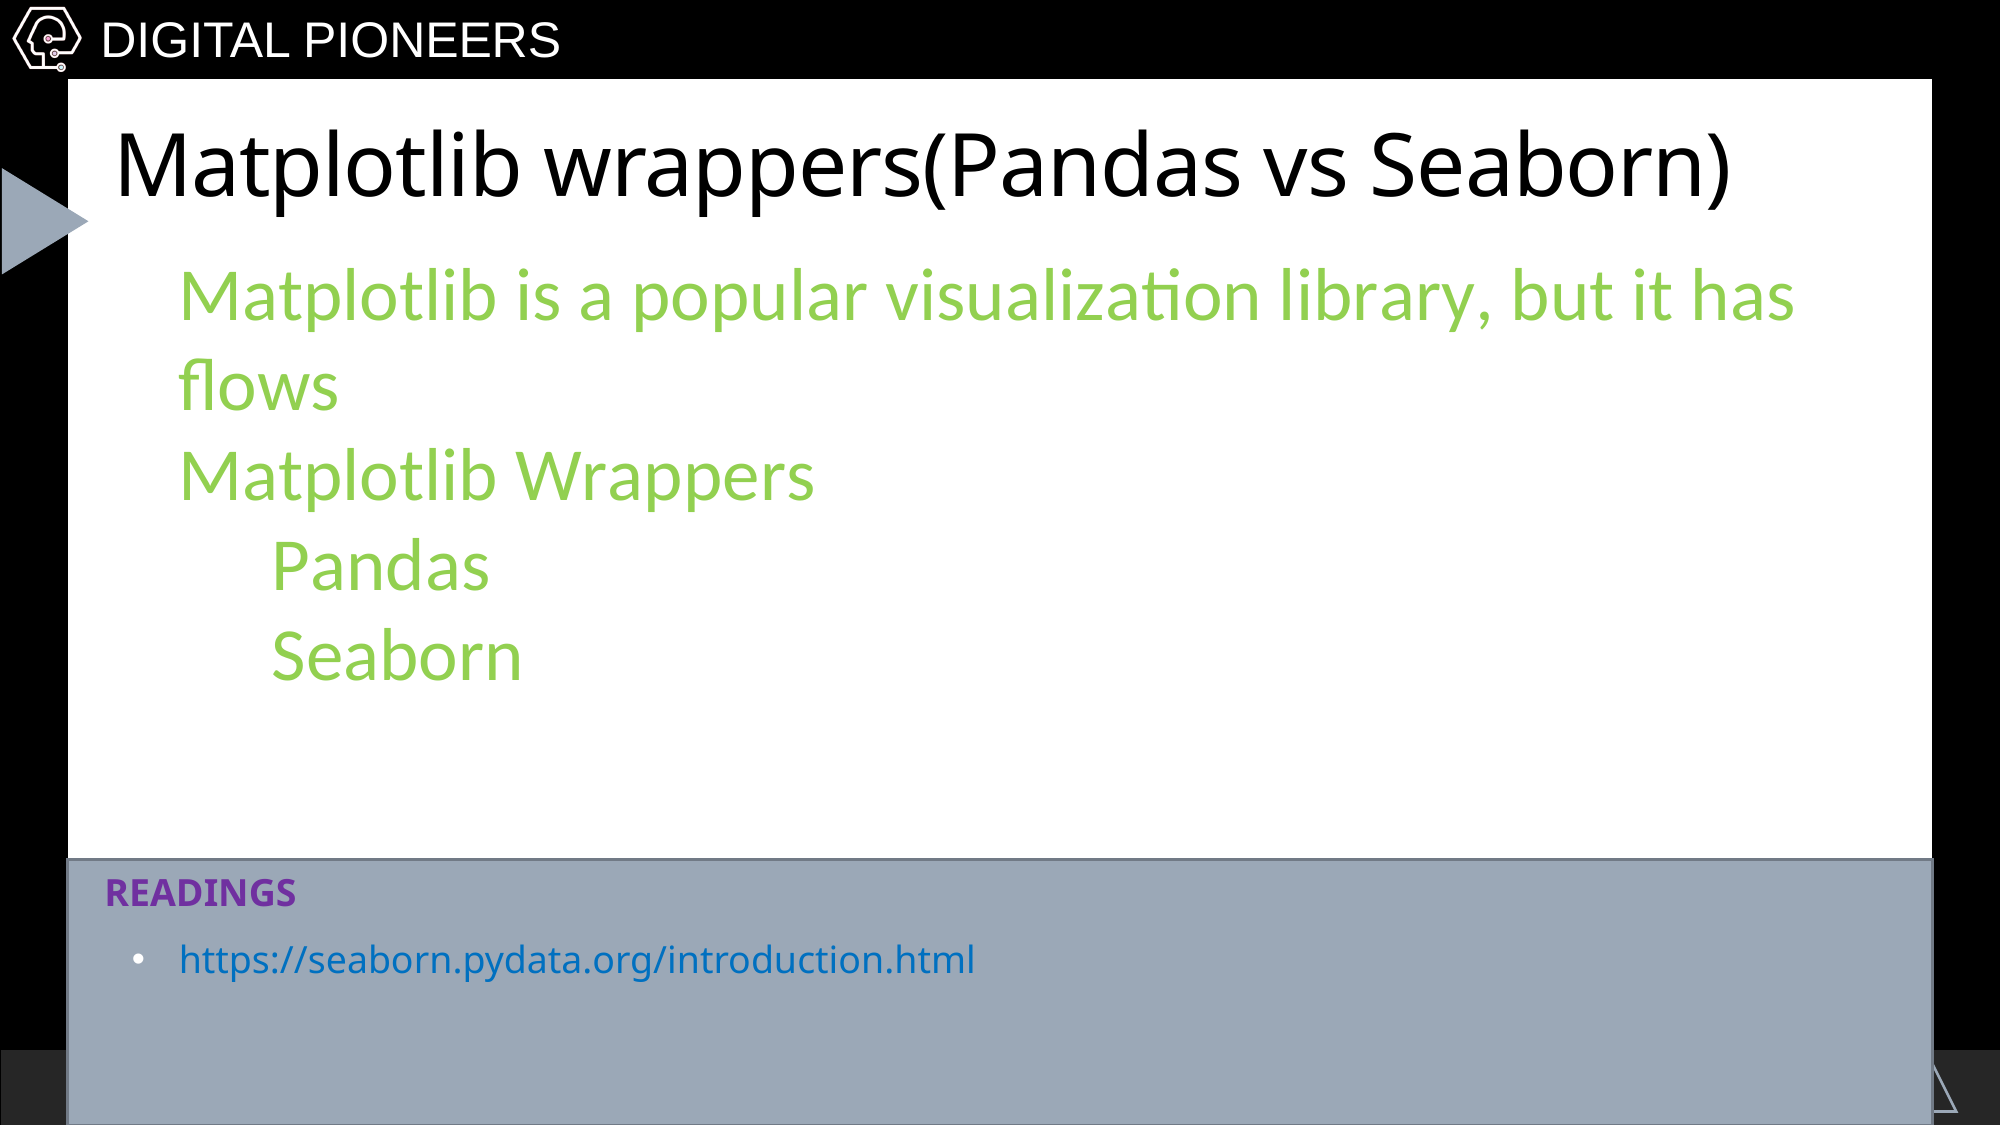

DIGITAL PIONEERS
# Matplotlib wrappers(Pandas vs Seaborn)
Matplotlib is a popular visualization library, but it has flows
Matplotlib Wrappers
Pandas
Seaborn
READINGS
https://seaborn.pydata.org/introduction.html